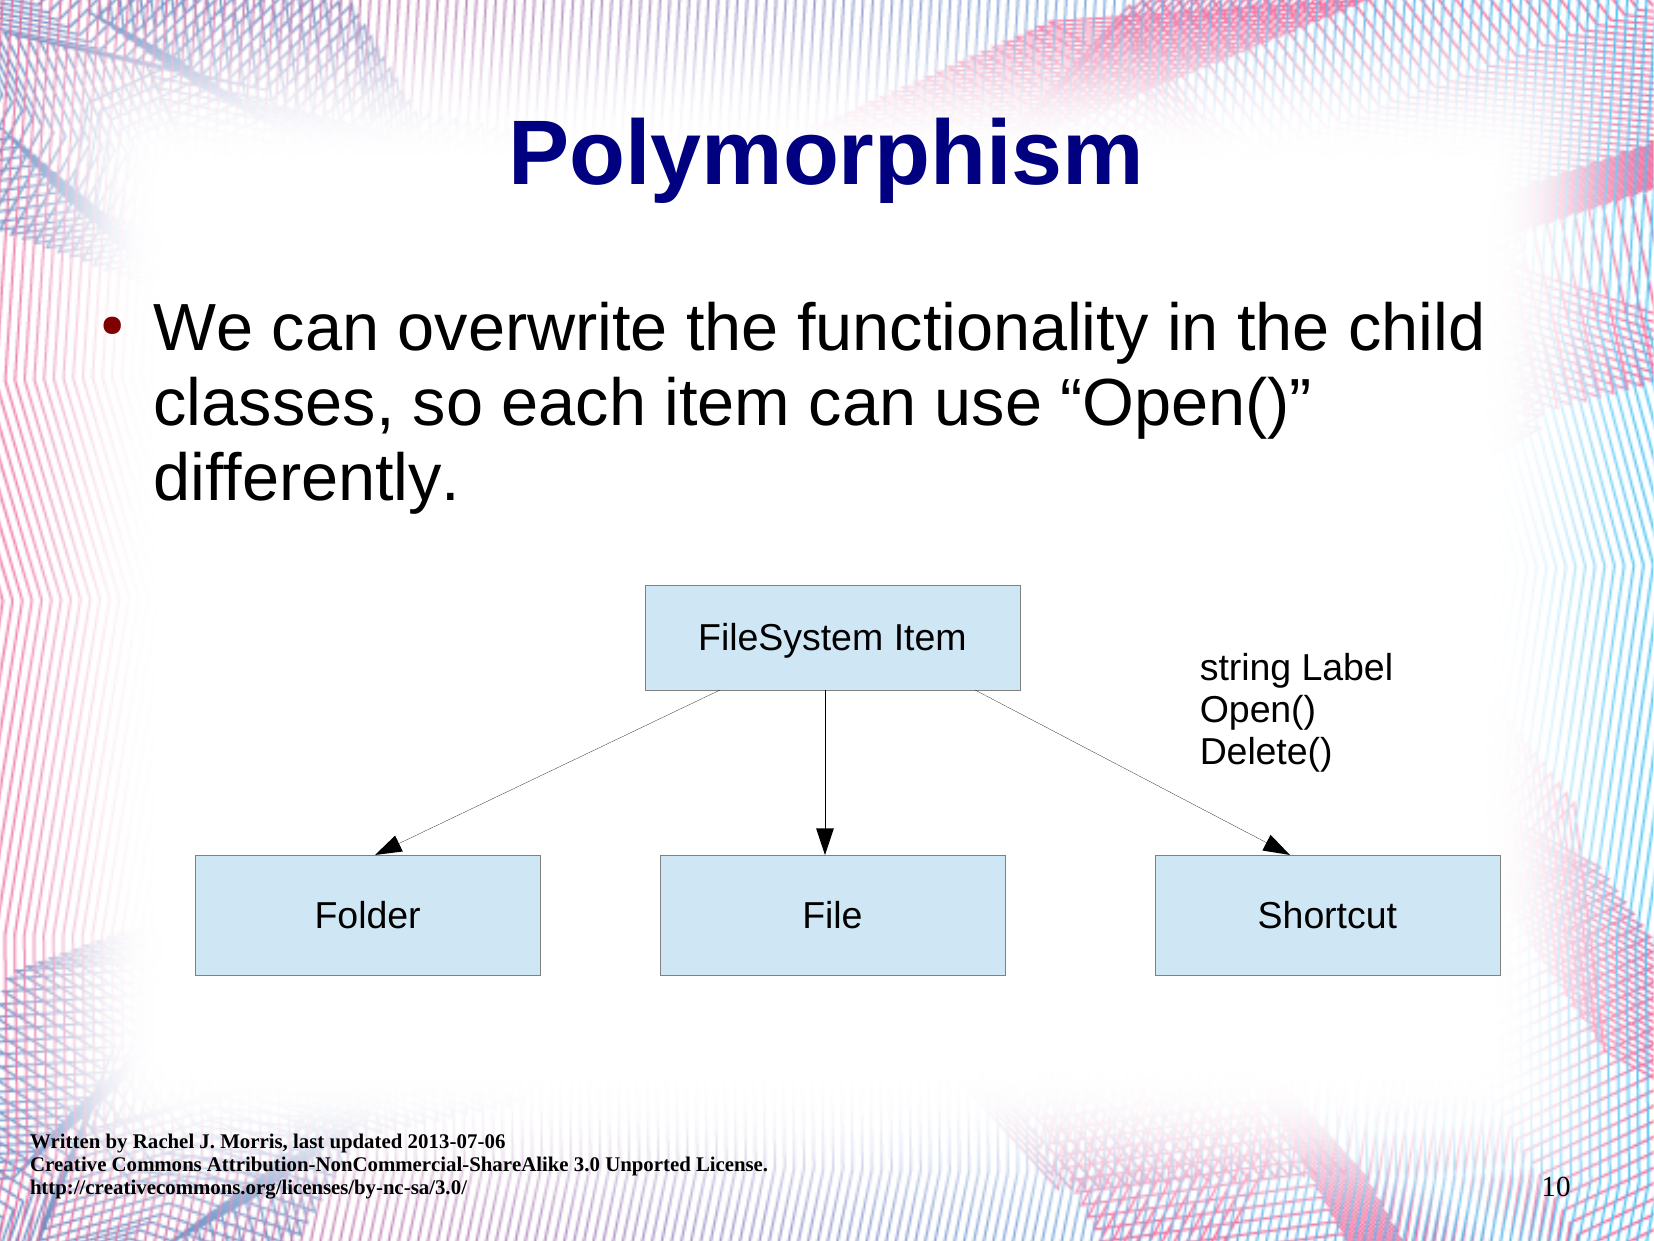

# Polymorphism
We can overwrite the functionality in the child classes, so each item can use “Open()” differently.
FileSystem Item
string Label
Open()
Delete()
Folder
File
Shortcut
10